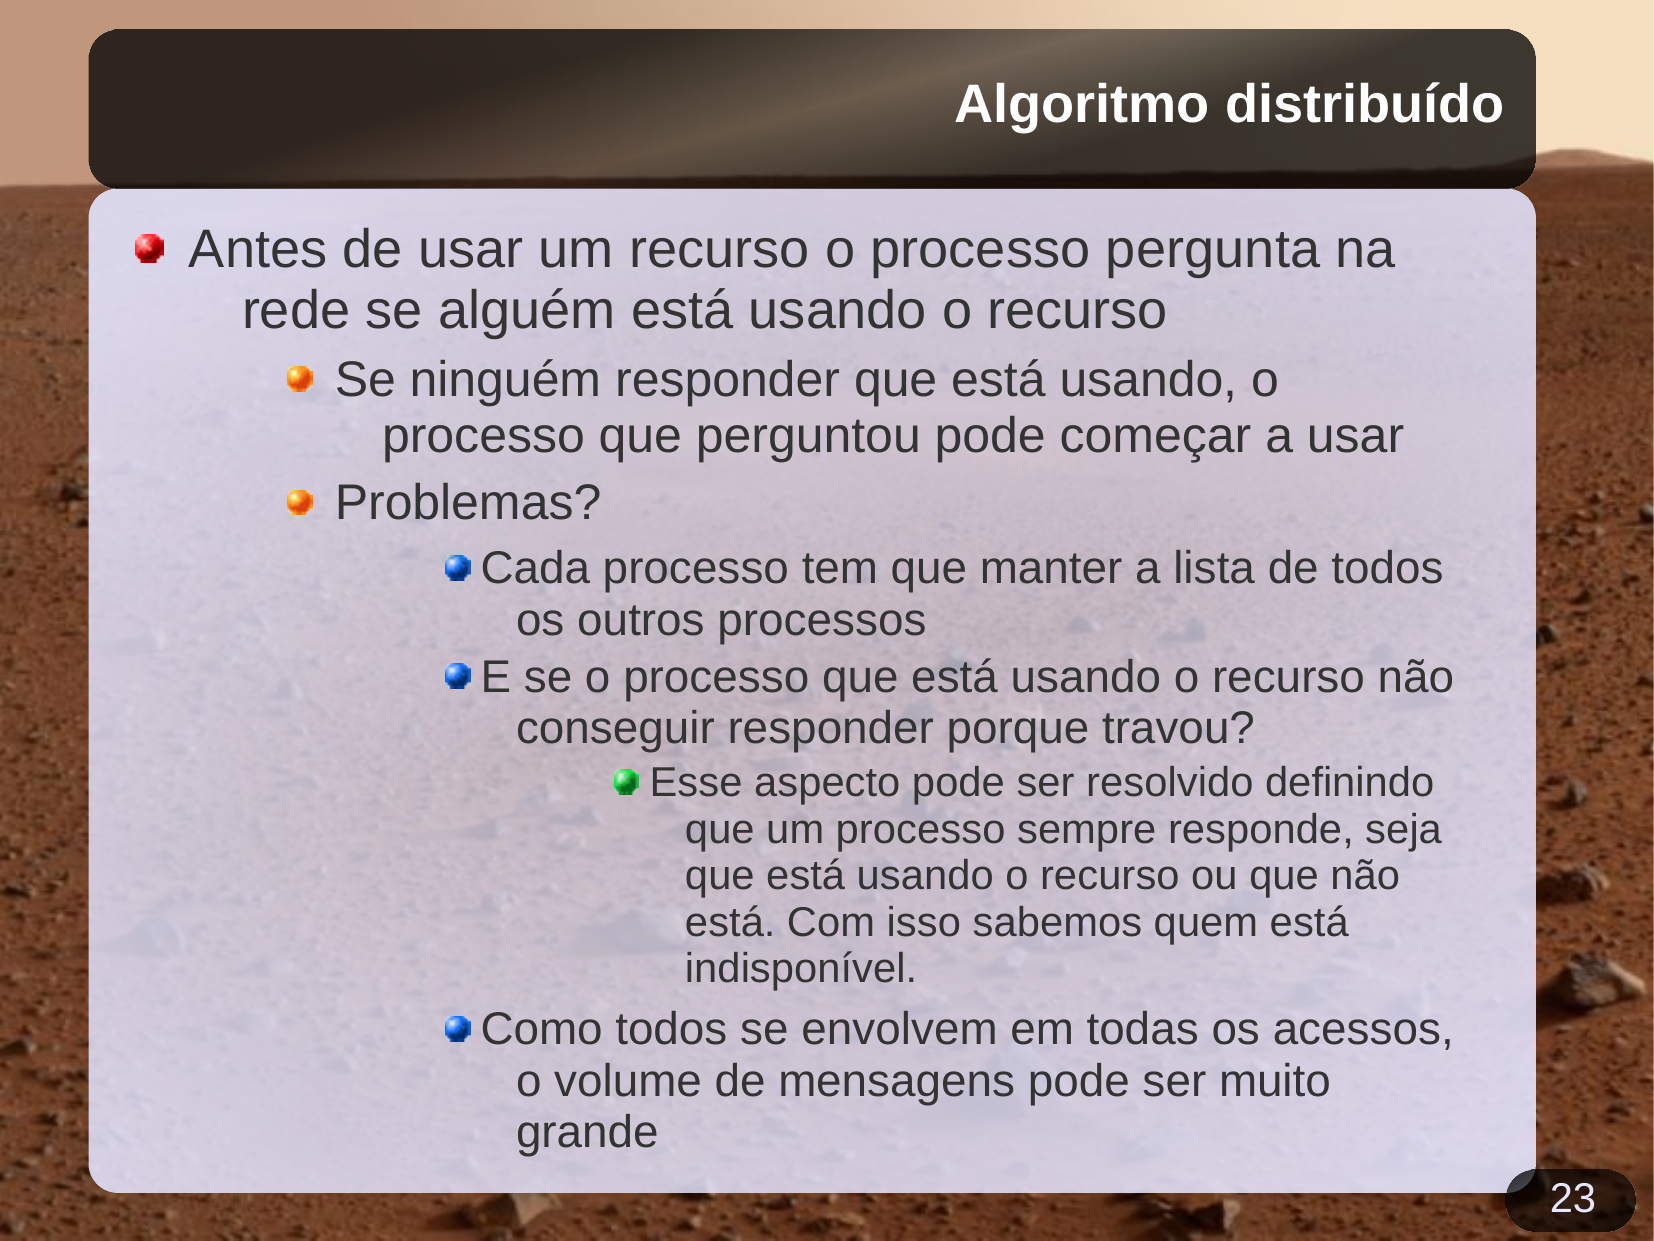

# Algoritmo distribuído
Antes de usar um recurso o processo pergunta na rede se alguém está usando o recurso
Se ninguém responder que está usando, o processo que perguntou pode começar a usar
Problemas?
Cada processo tem que manter a lista de todos os outros processos
E se o processo que está usando o recurso não conseguir responder porque travou?
Esse aspecto pode ser resolvido definindo que um processo sempre responde, seja que está usando o recurso ou que não está. Com isso sabemos quem está indisponível.
Como todos se envolvem em todas os acessos, o volume de mensagens pode ser muito grande